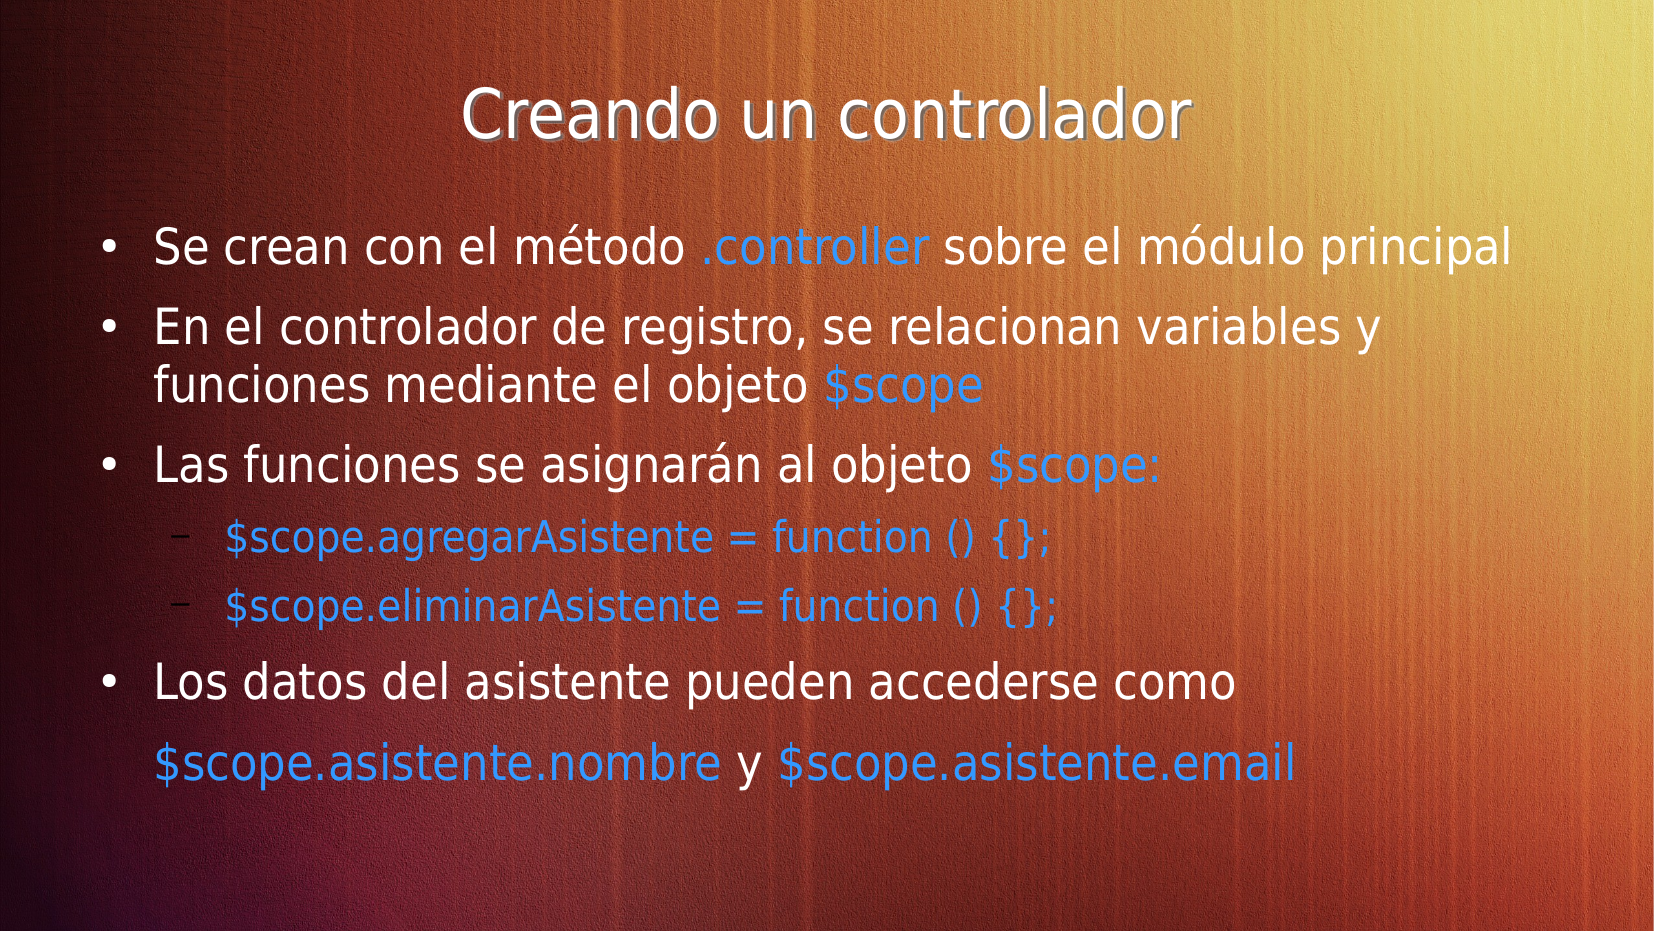

# Creando un controlador
Se crean con el método .controller sobre el módulo principal
En el controlador de registro, se relacionan variables y funciones mediante el objeto $scope
Las funciones se asignarán al objeto $scope:
$scope.agregarAsistente = function () {};
$scope.eliminarAsistente = function () {};
Los datos del asistente pueden accederse como
$scope.asistente.nombre y $scope.asistente.email